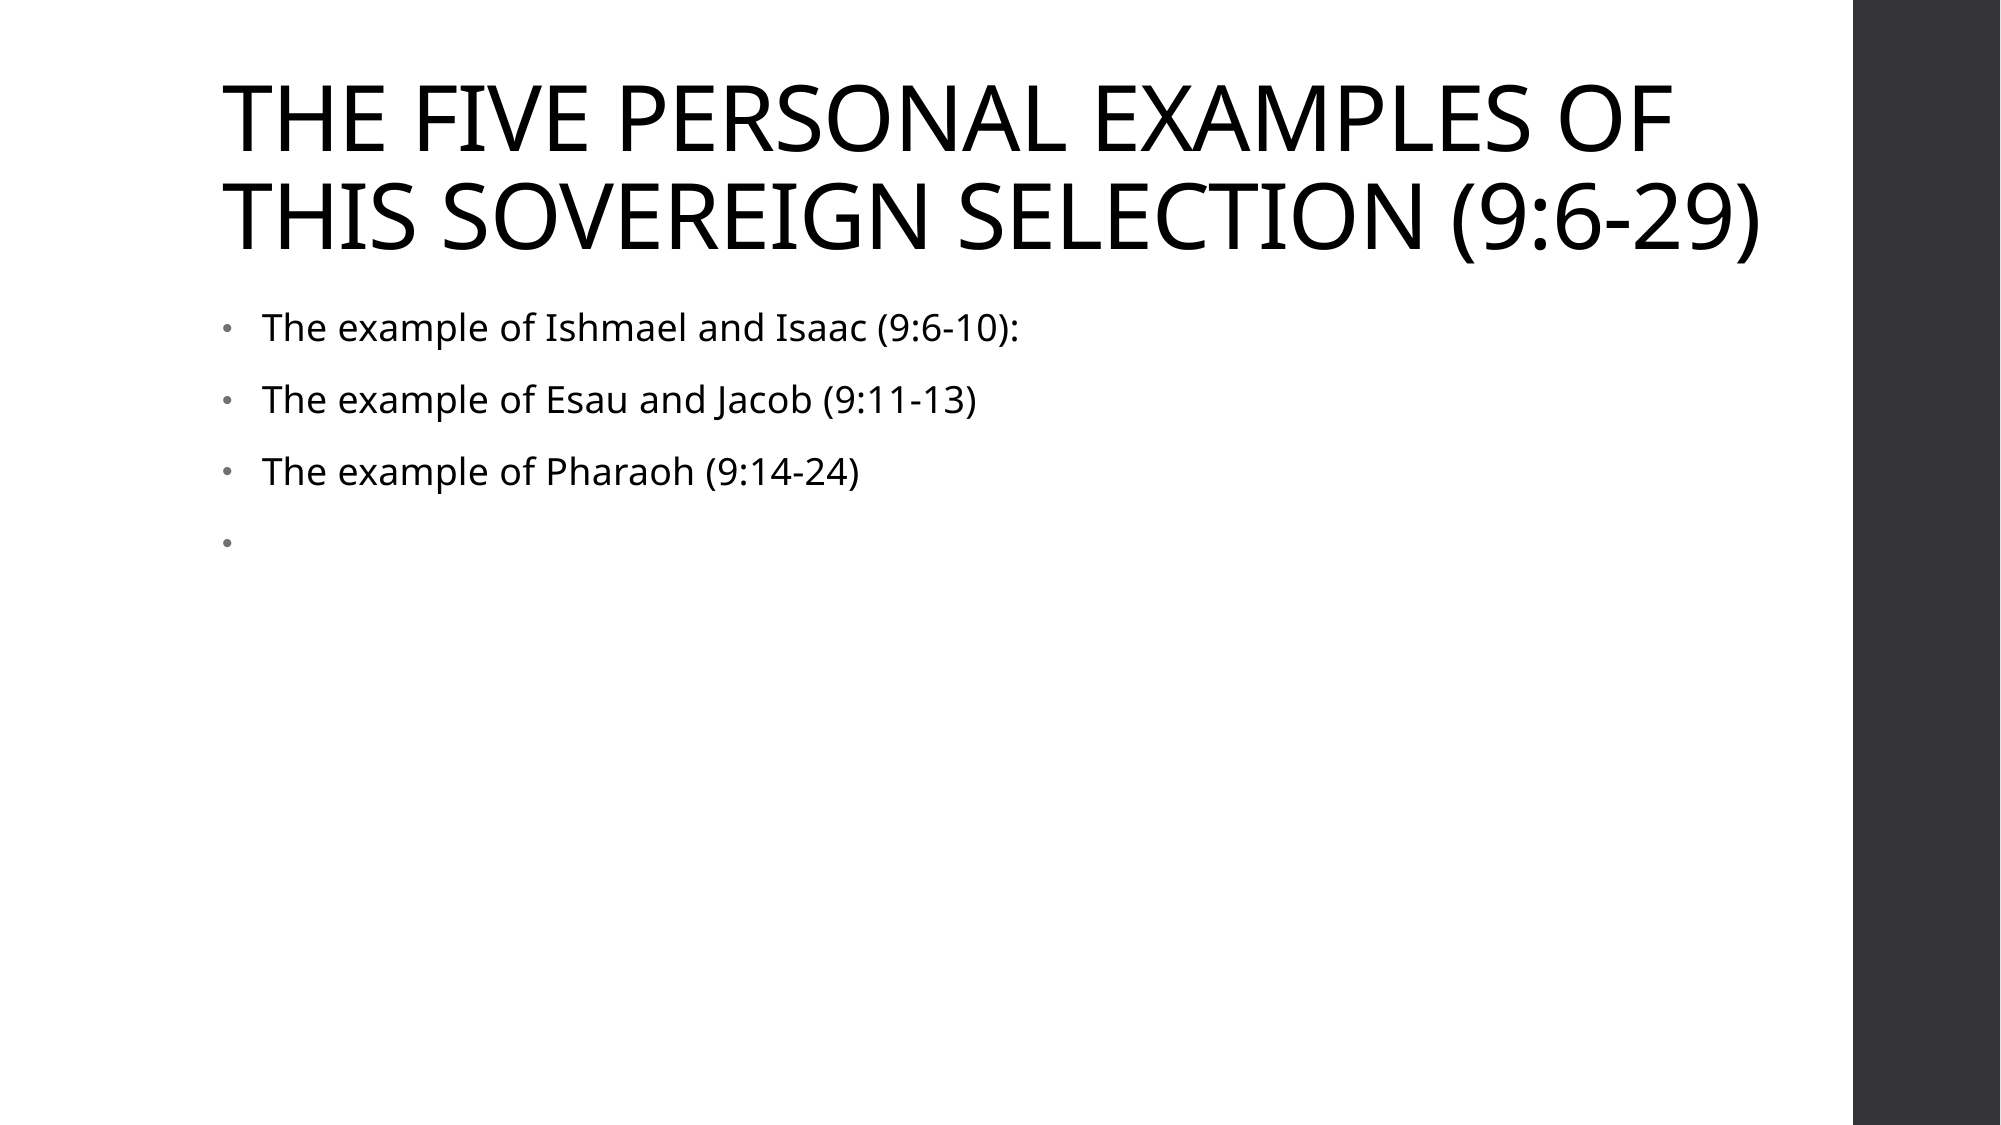

# THE FIVE PERSONAL EXAMPLES OF THIS SOVEREIGN SELECTION (9:6-29)
 The example of Ishmael and Isaac (9:6-10):
 The example of Esau and Jacob (9:11-13)
 The example of Pharaoh (9:14-24)